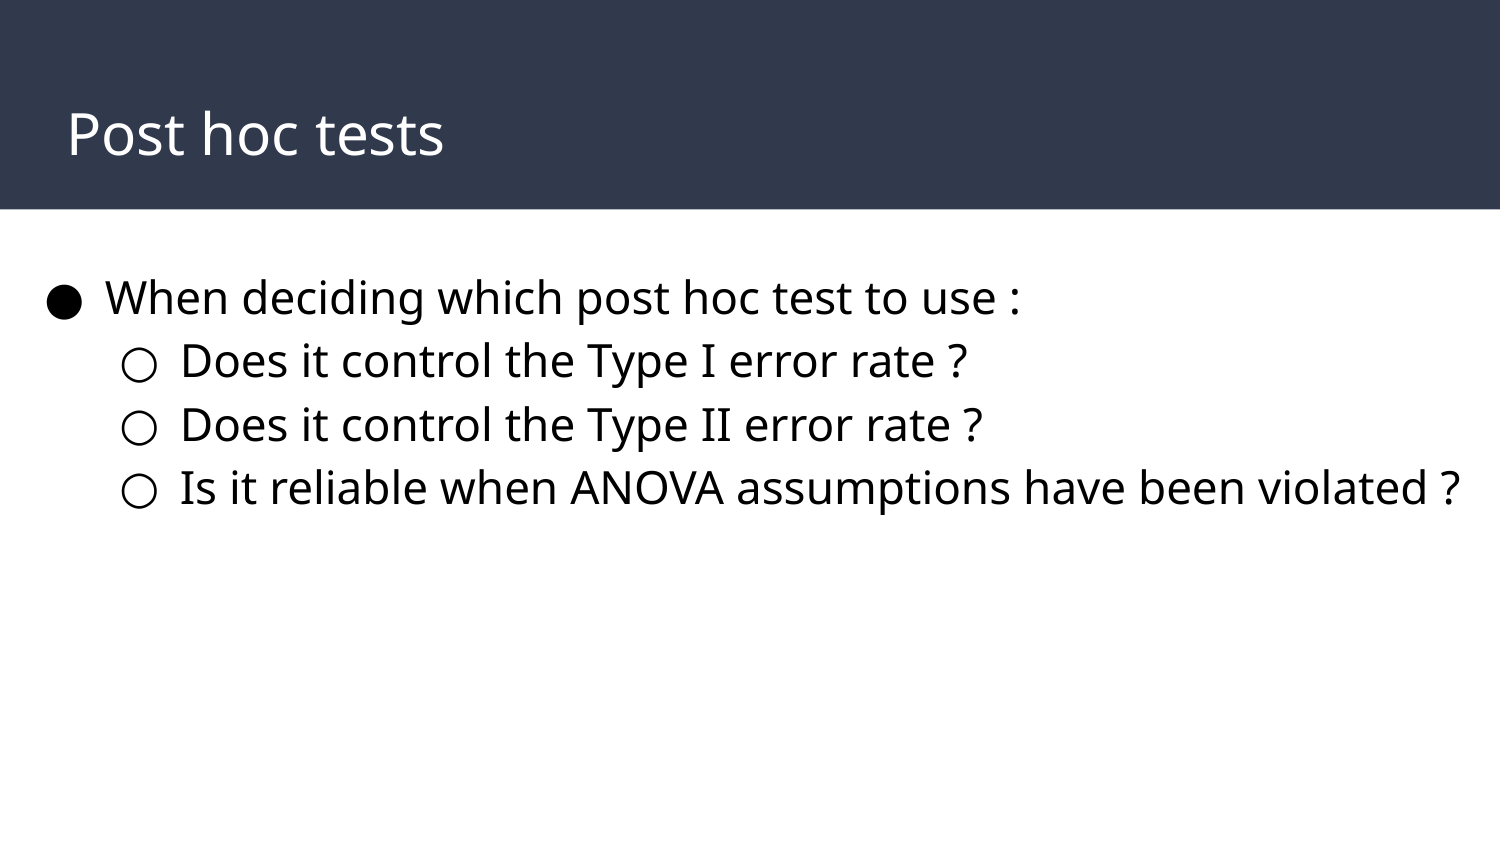

# Post hoc tests
When deciding which post hoc test to use :
Does it control the Type I error rate ?
Does it control the Type II error rate ?
Is it reliable when ANOVA assumptions have been violated ?